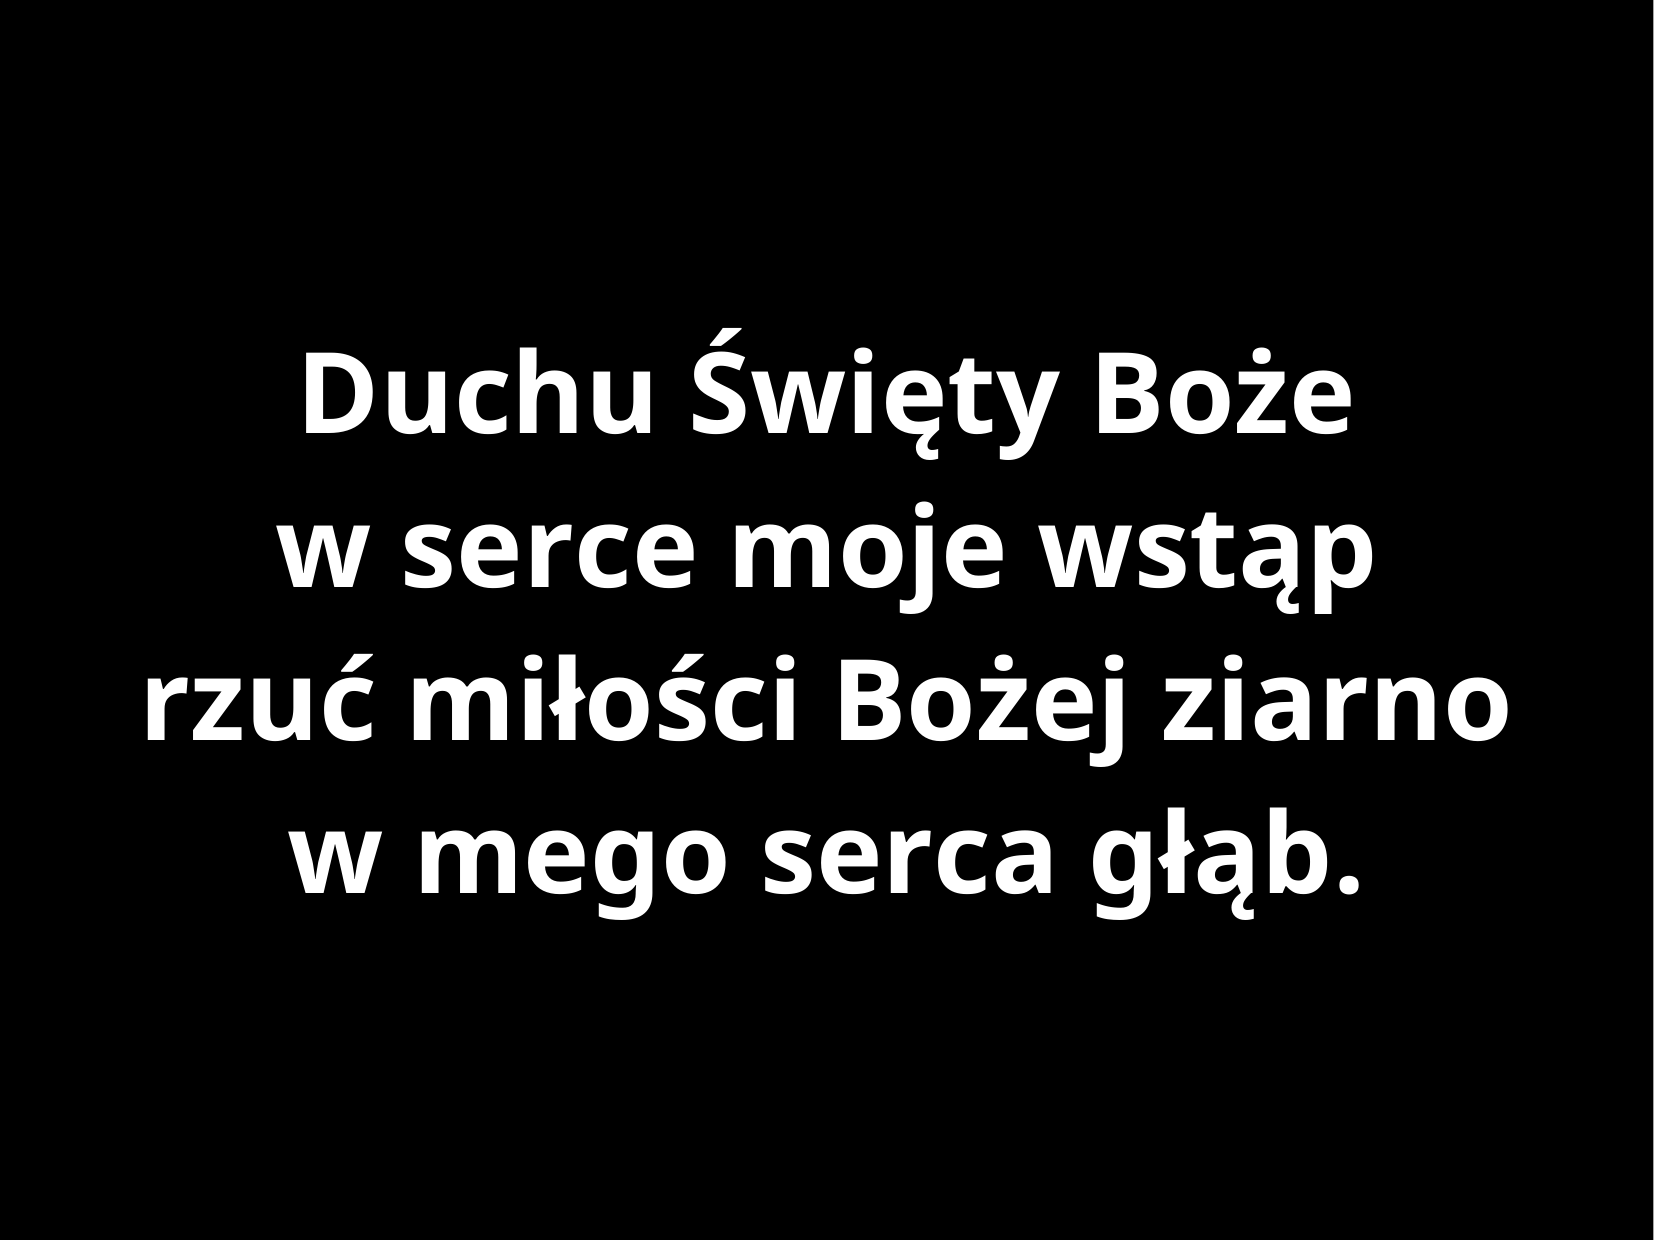

# Duchu Święty Boże w serce moje wstąp rzuć miłości Bożej ziarno w mego serca głąb.